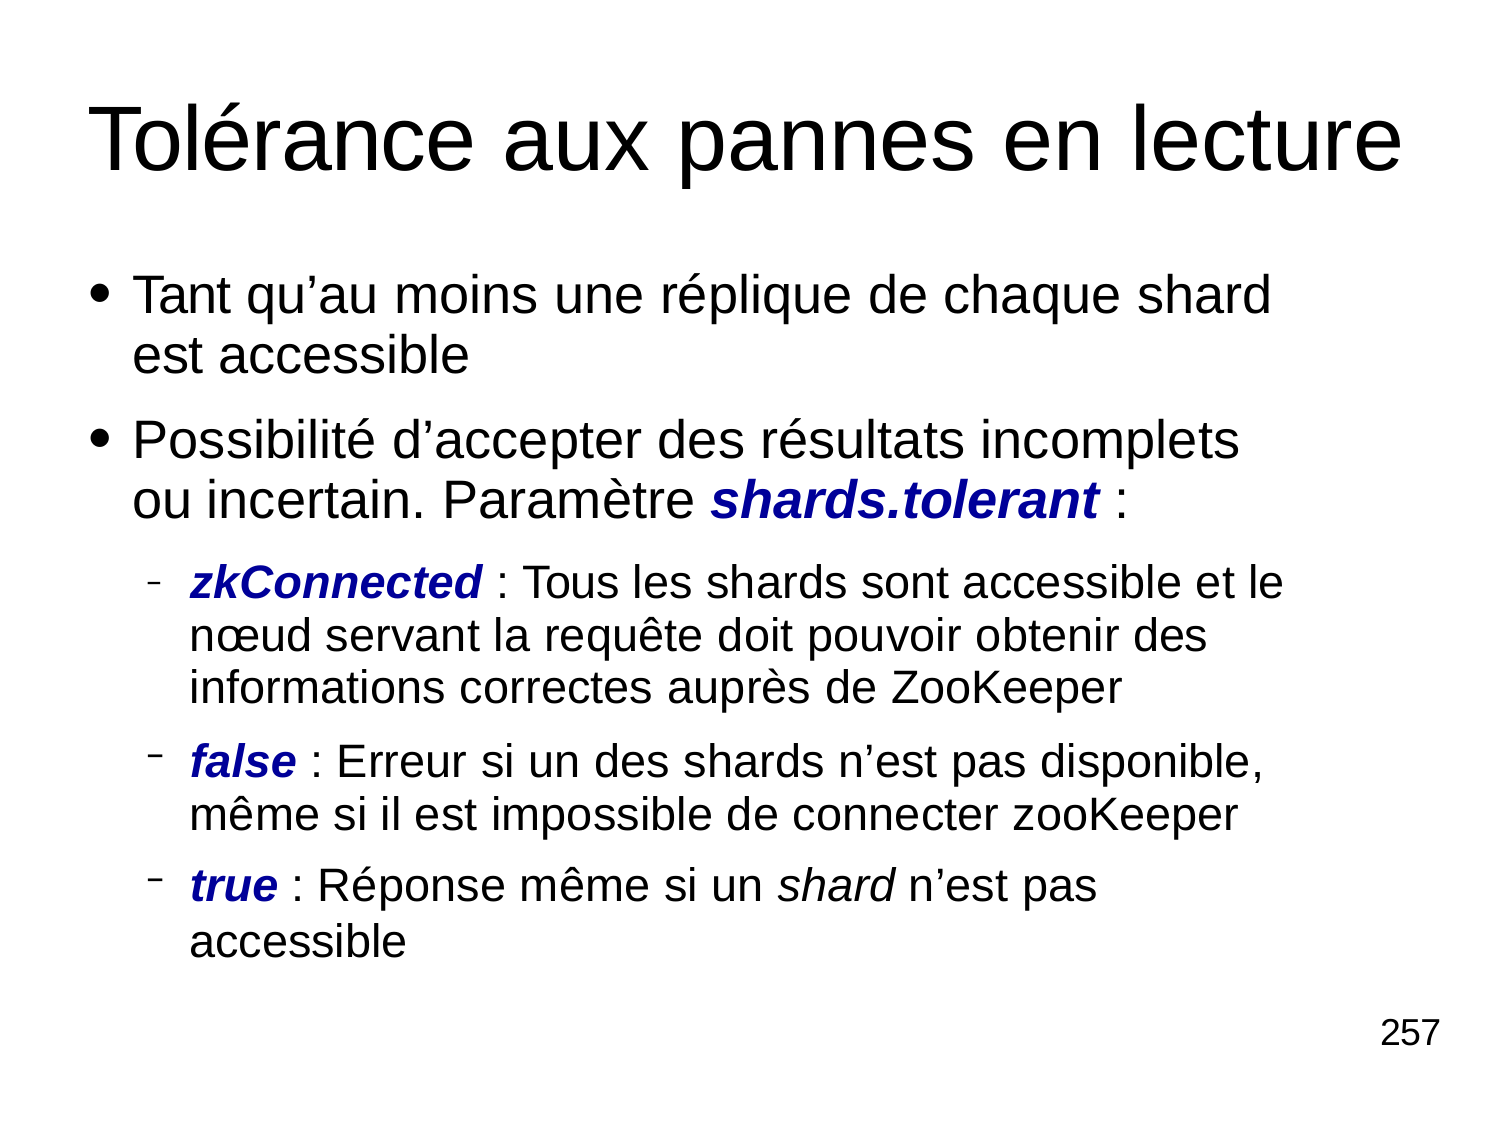

# Tolérance aux pannes en lecture
Tant qu’au moins une réplique de chaque shard est accessible
Possibilité d’accepter des résultats incomplets ou incertain. Paramètre shards.tolerant :
●
●
–	zkConnected : Tous les shards sont accessible et le nœud servant la requête doit pouvoir obtenir des informations correctes auprès de ZooKeeper
false : Erreur si un des shards n’est pas disponible, même si il est impossible de connecter zooKeeper
true : Réponse même si un shard n’est pas accessible
–
–
257